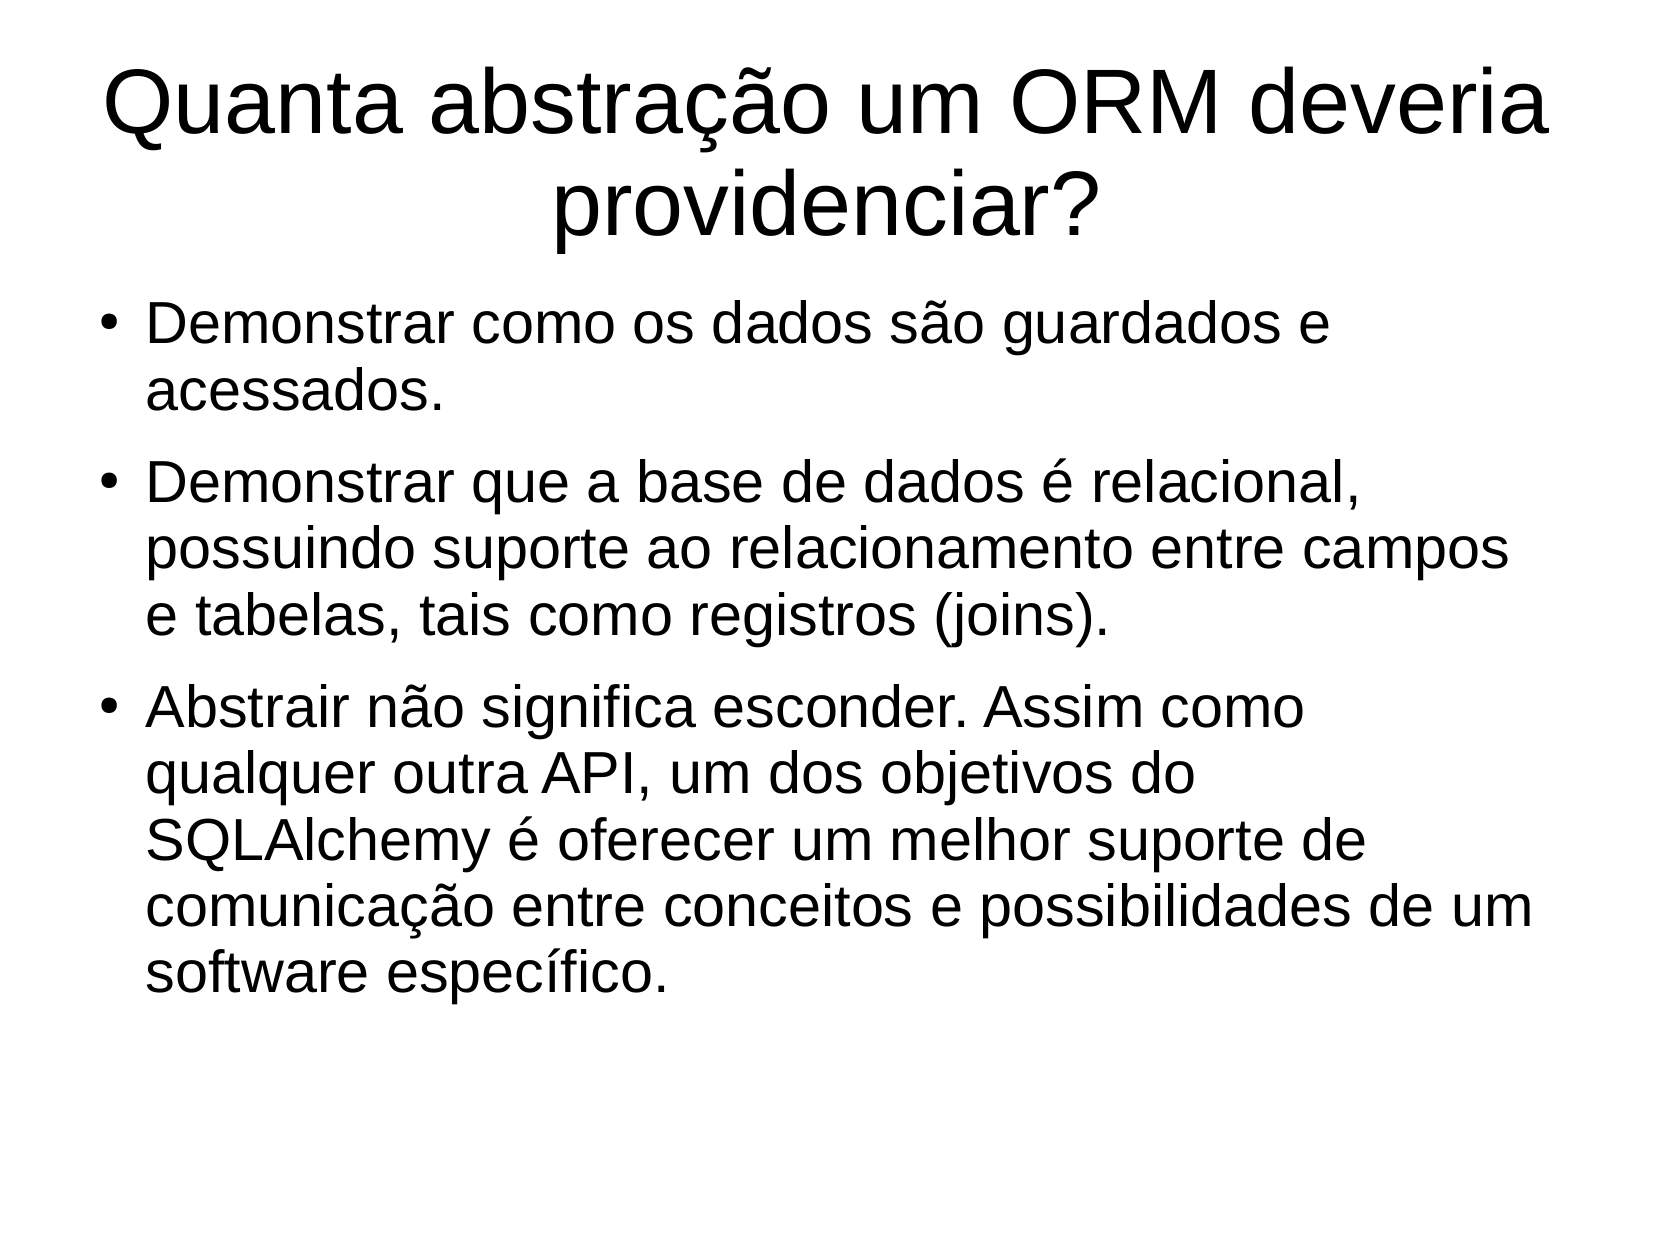

# Quanta abstração um ORM deveria providenciar?
Demonstrar como os dados são guardados e acessados.
Demonstrar que a base de dados é relacional, possuindo suporte ao relacionamento entre campos e tabelas, tais como registros (joins).
Abstrair não significa esconder. Assim como qualquer outra API, um dos objetivos do SQLAlchemy é oferecer um melhor suporte de comunicação entre conceitos e possibilidades de um software específico.